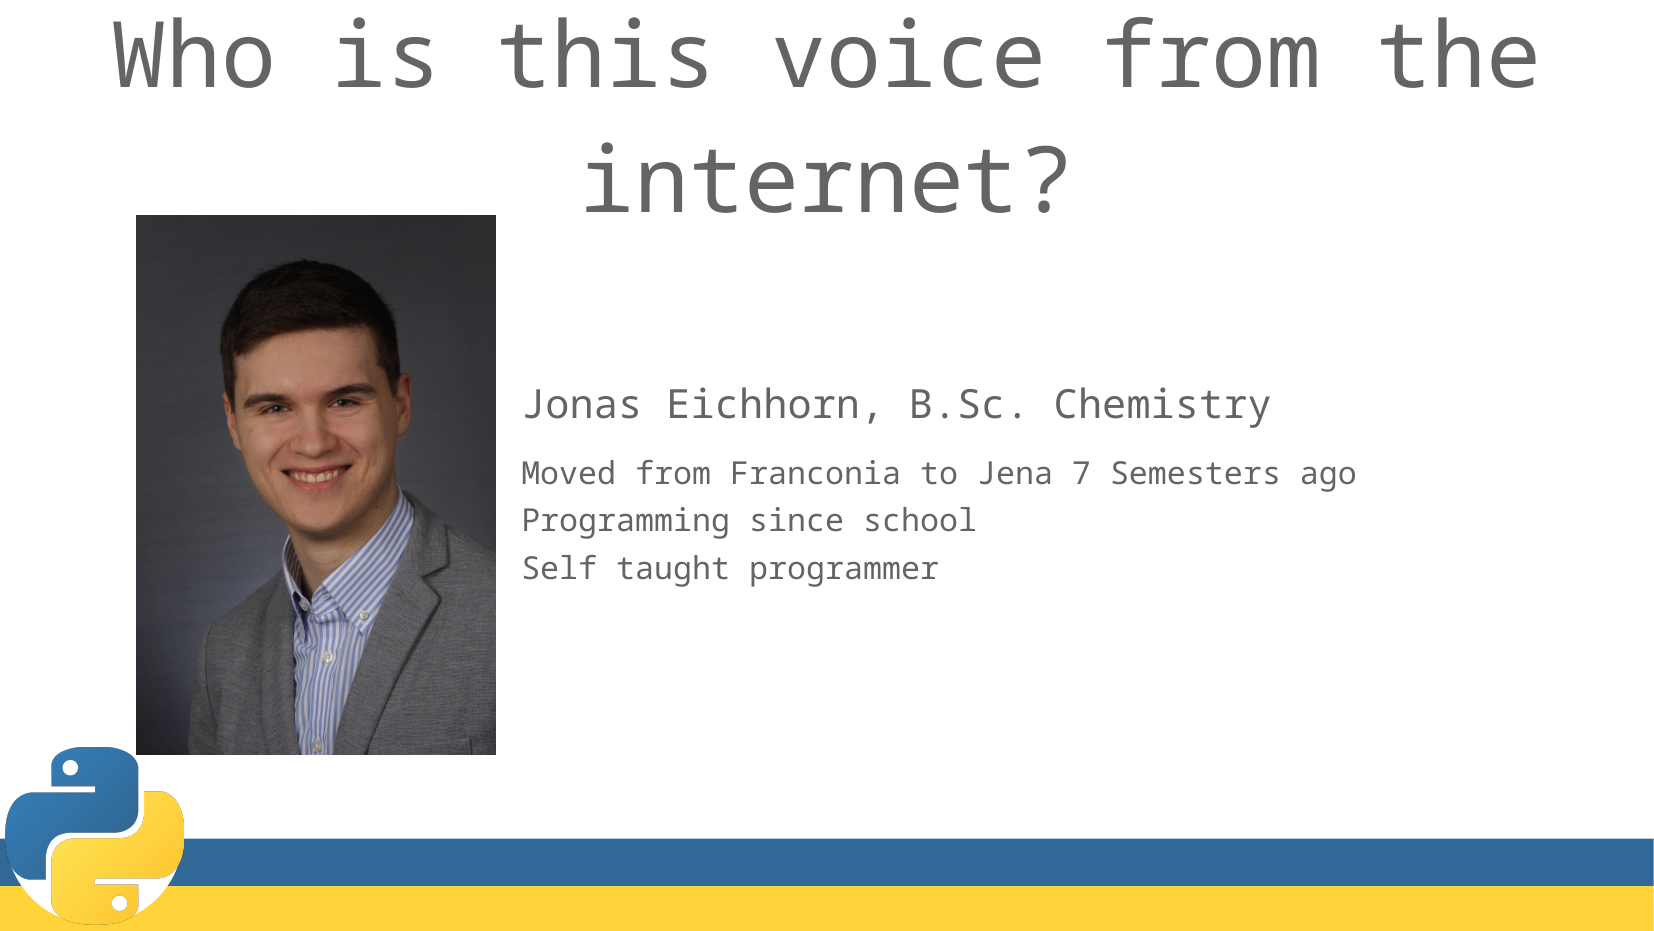

Who is this voice from the internet?
# Jonas Eichhorn, B.Sc. Chemistry
Moved from Franconia to Jena 7 Semesters ago
Programming since school
Self taught programmer